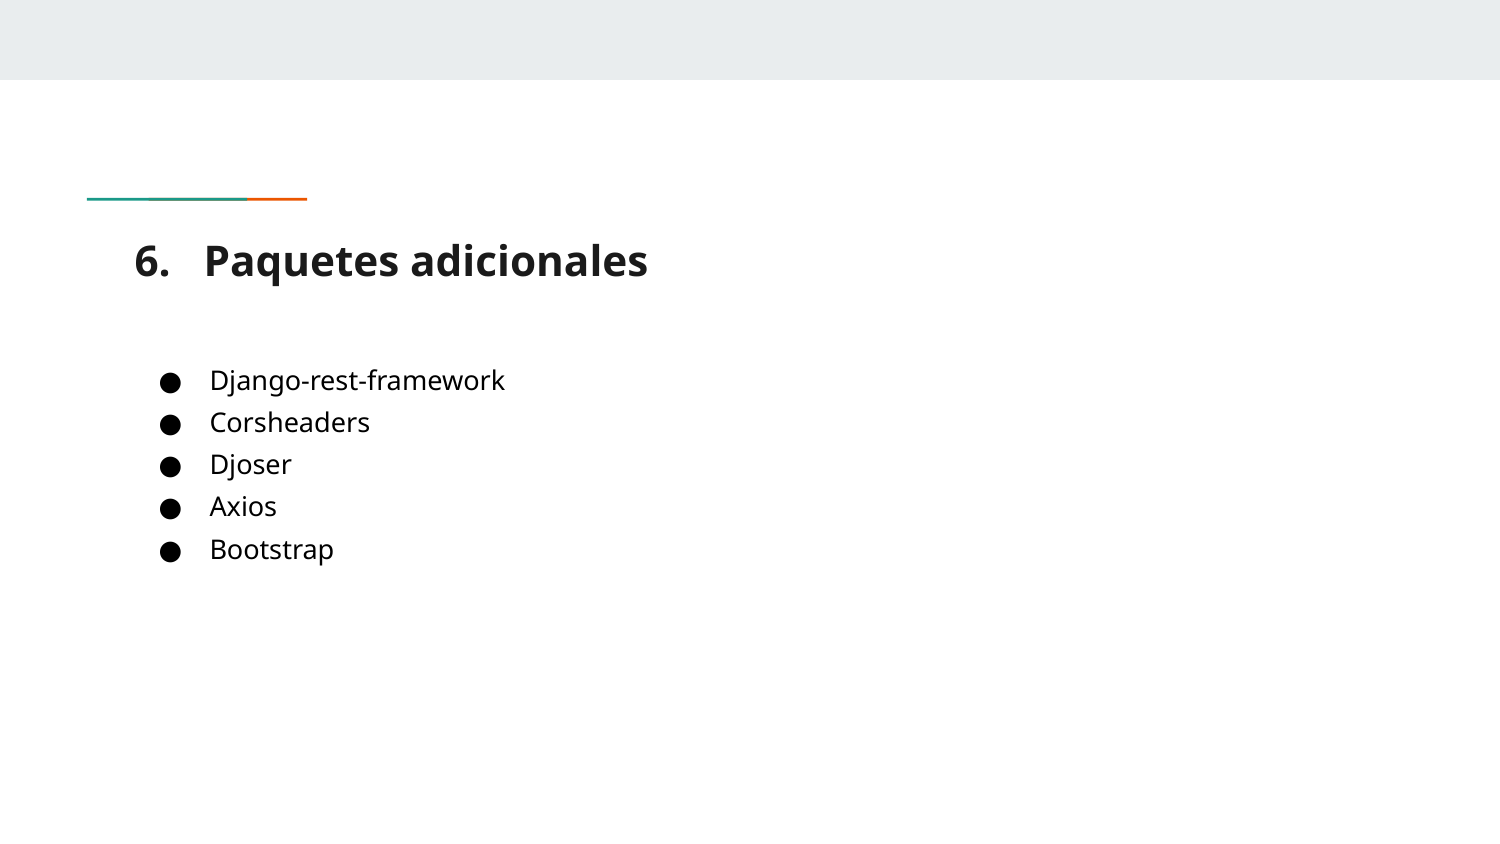

# 6. Paquetes adicionales
Django-rest-framework
Corsheaders
Djoser
Axios
Bootstrap